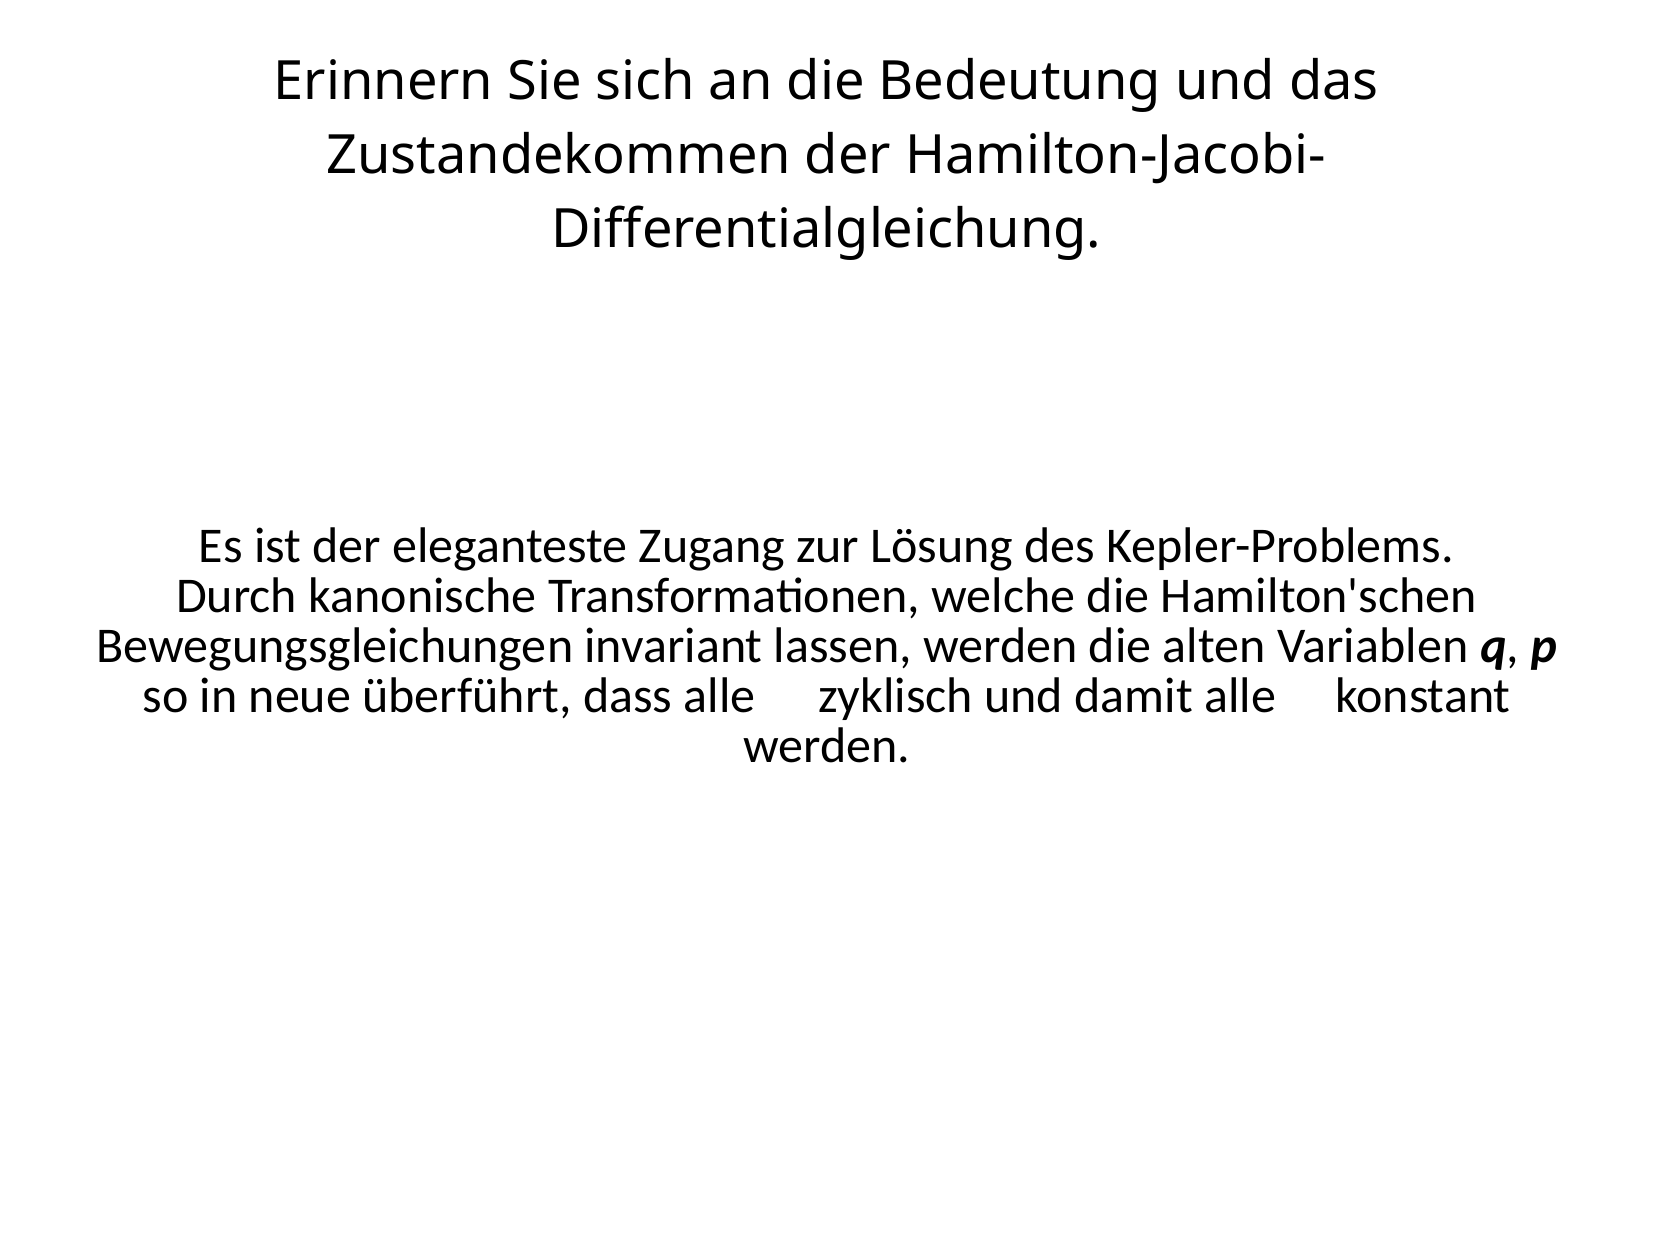

# Erinnern Sie sich an die Bedeutung und das Zustandekommen der Hamilton-Jacobi-Differentialgleichung.
Es ist der eleganteste Zugang zur Lösung des Kepler-Problems.
Durch kanonische Transformationen, welche die Hamilton'schen Bewegungsgleichungen invariant lassen, werden die alten Variablen q, p so in neue überführt, dass alle 	 zyklisch und damit alle 	 konstant werden.